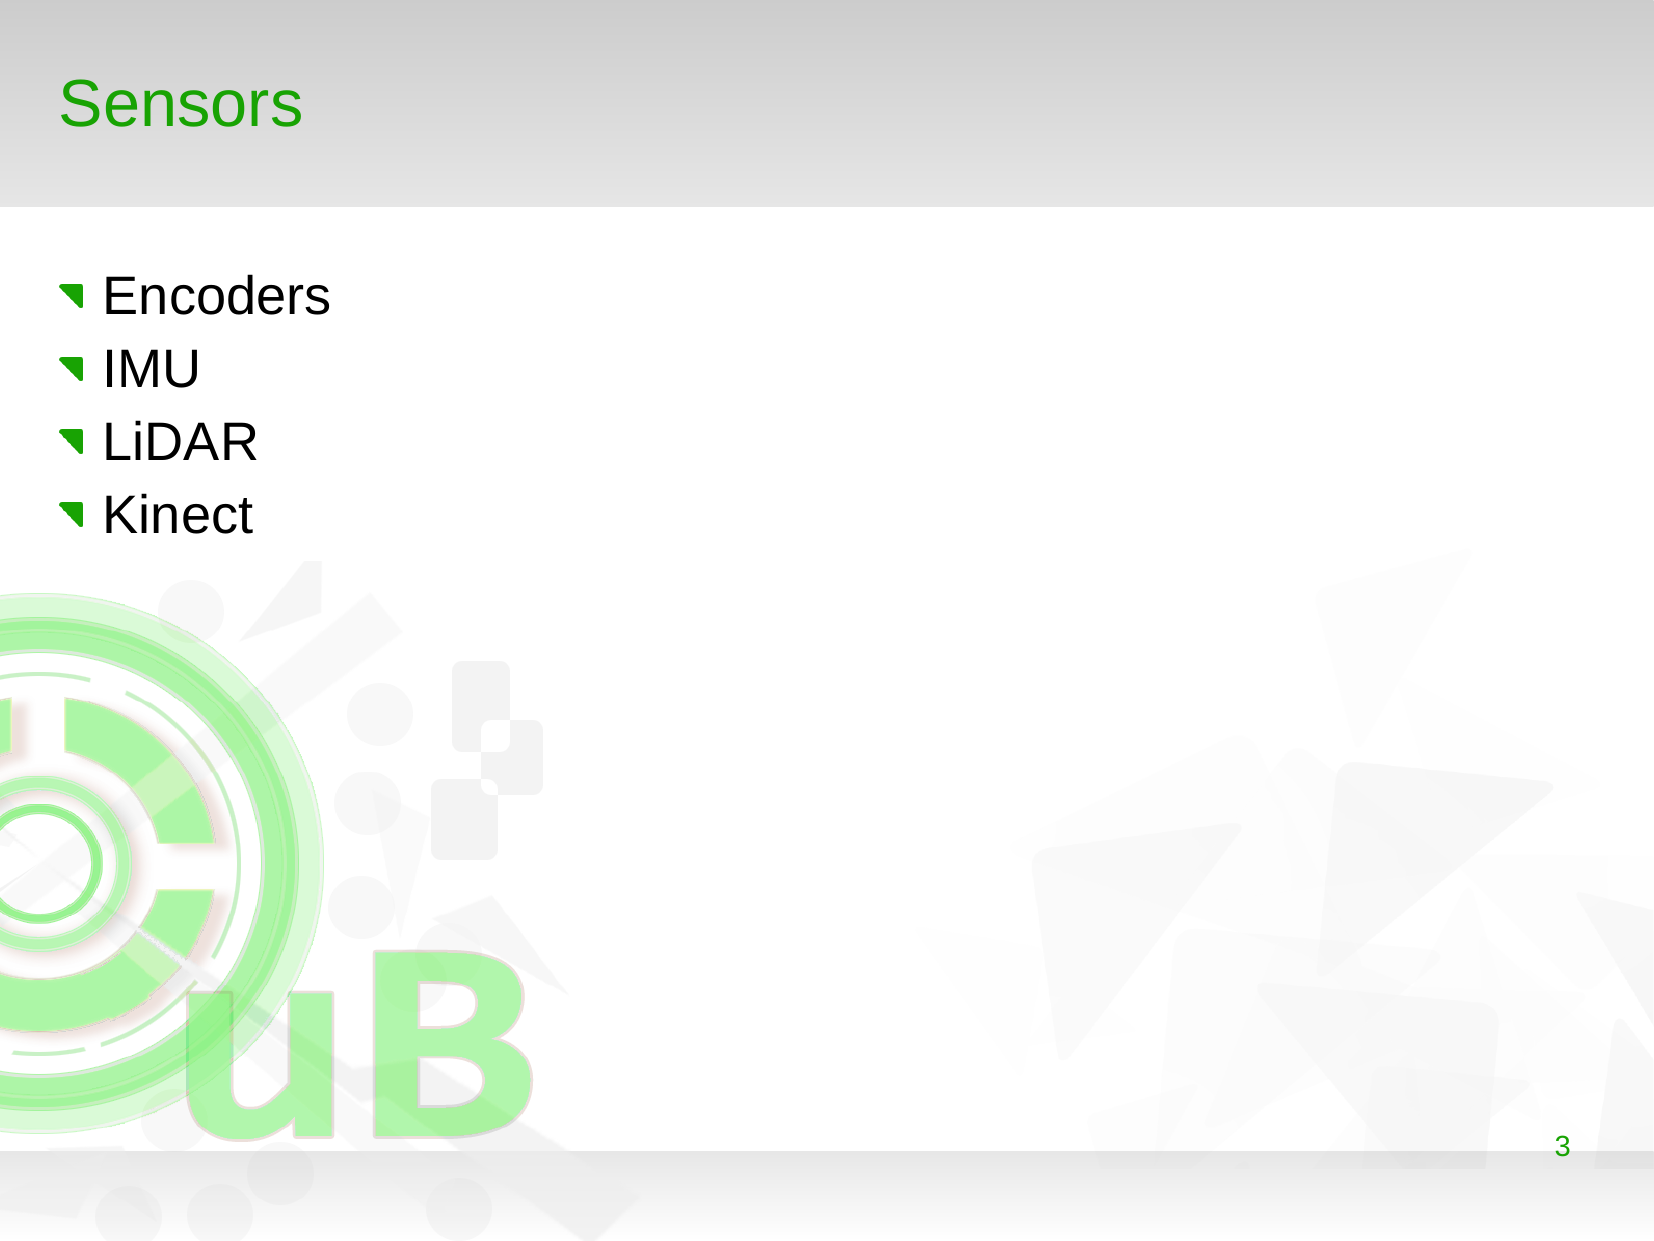

# Sensors
Encoders
IMU
LiDAR
Kinect
3